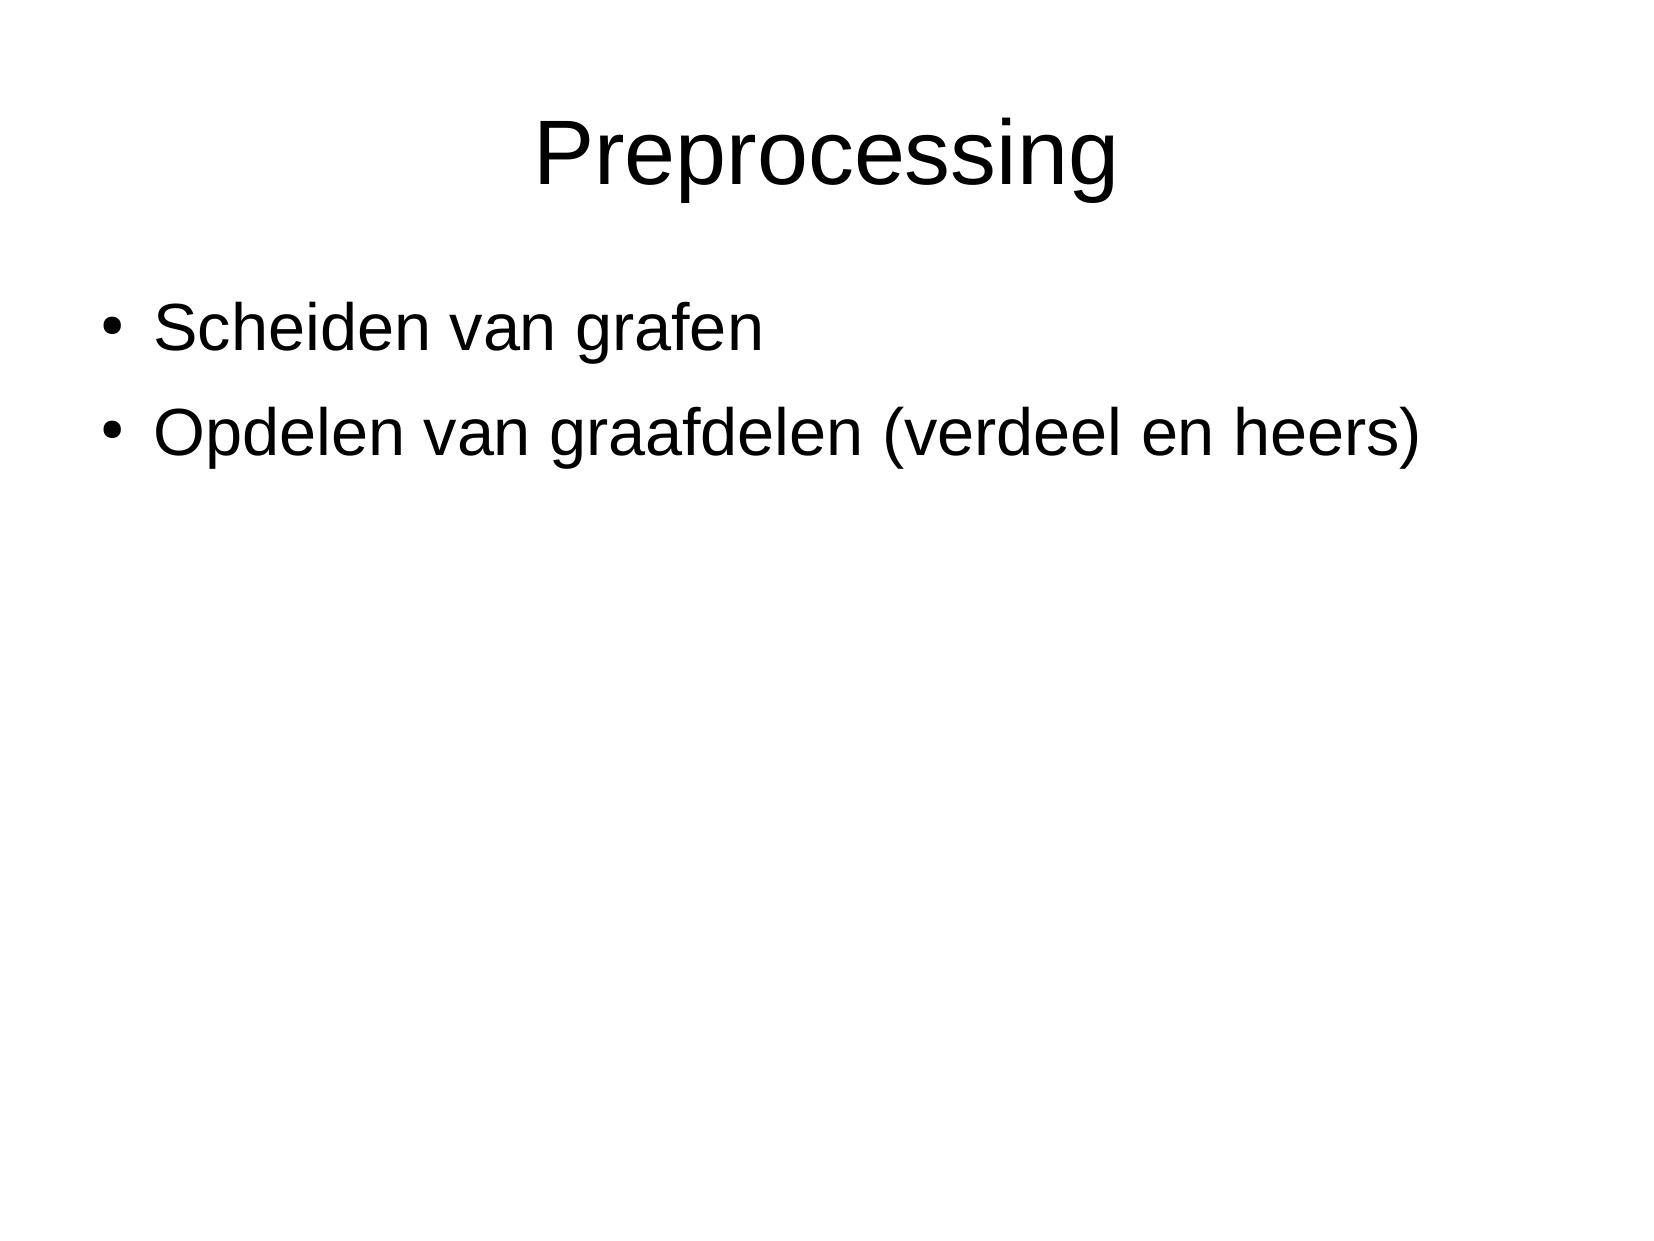

# Preprocessing
Scheiden van grafen
Opdelen van graafdelen (verdeel en heers)